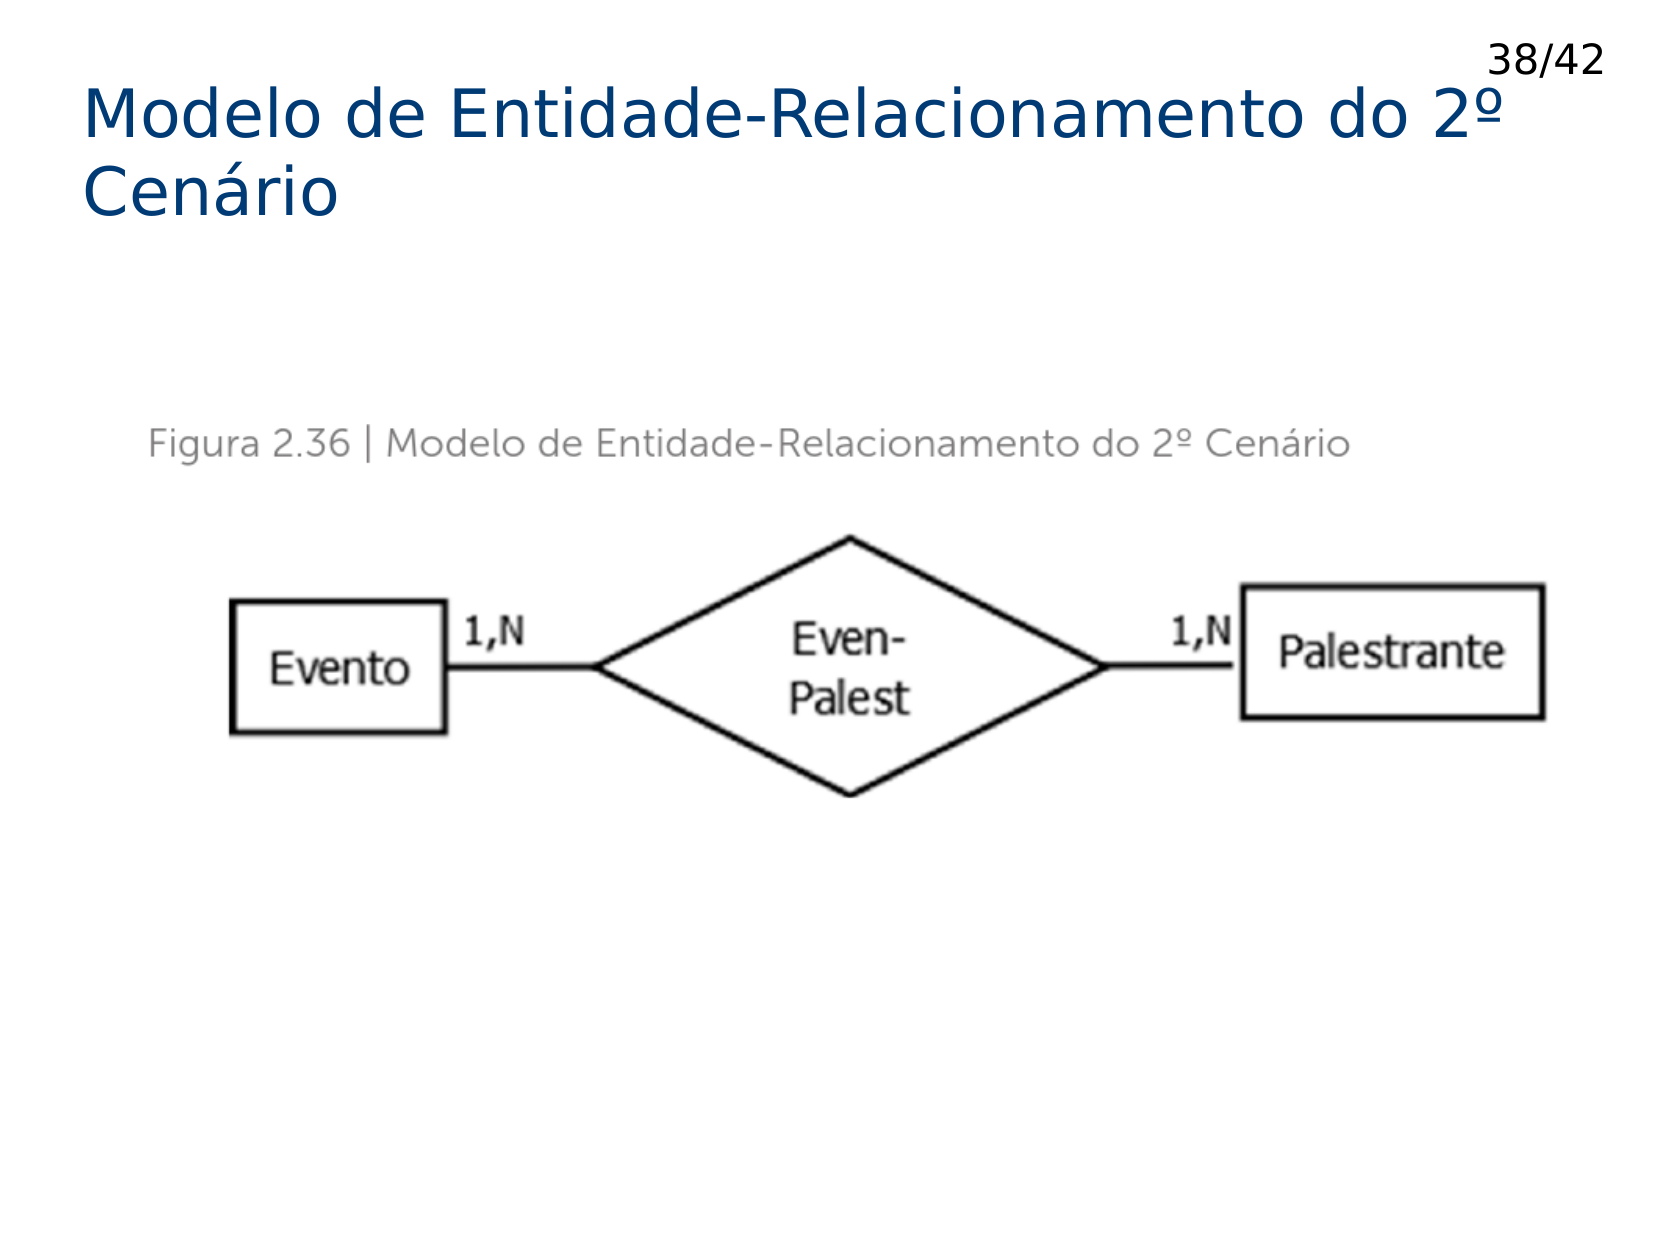

38
# Modelo de Entidade-Relacionamento do 2º Cenário